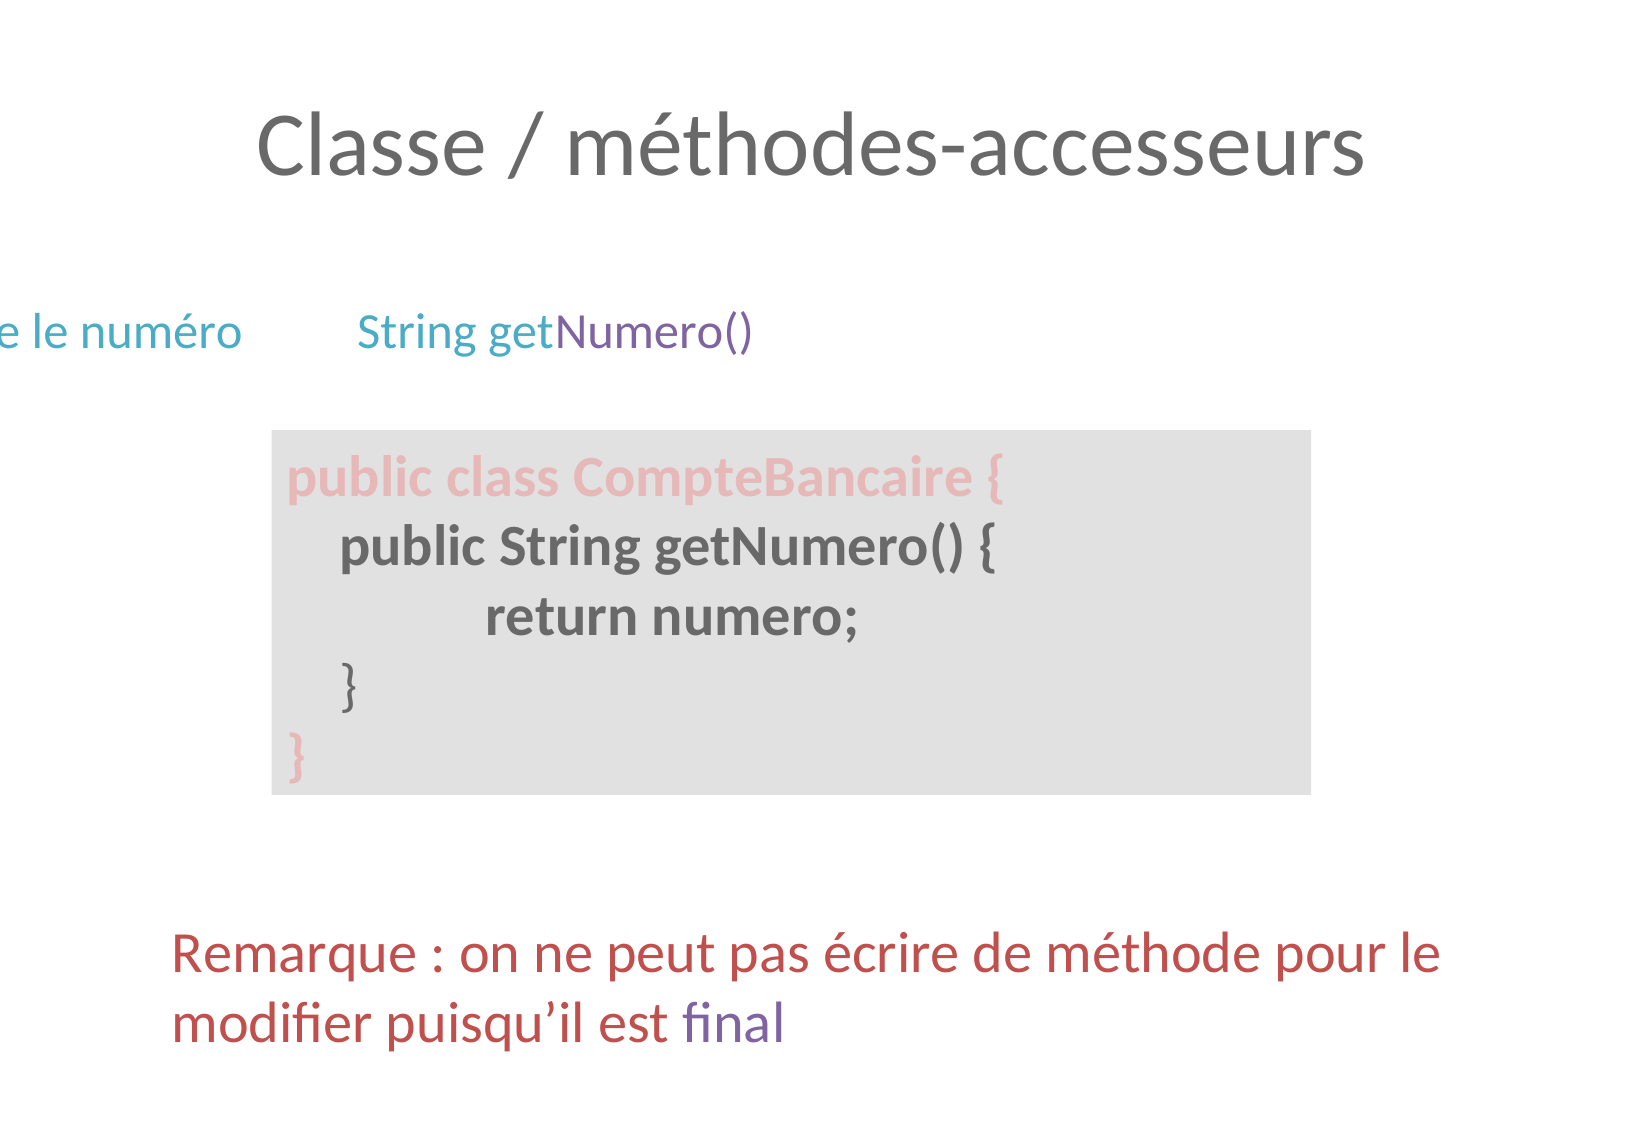

# Classe / méthodes-accesseurs
				connaître le numéro String getNumero()
public class CompteBancaire {
 public String getNumero() {
 return numero;
 }
}
Remarque : on ne peut pas écrire de méthode pour le
modifier puisqu’il est final